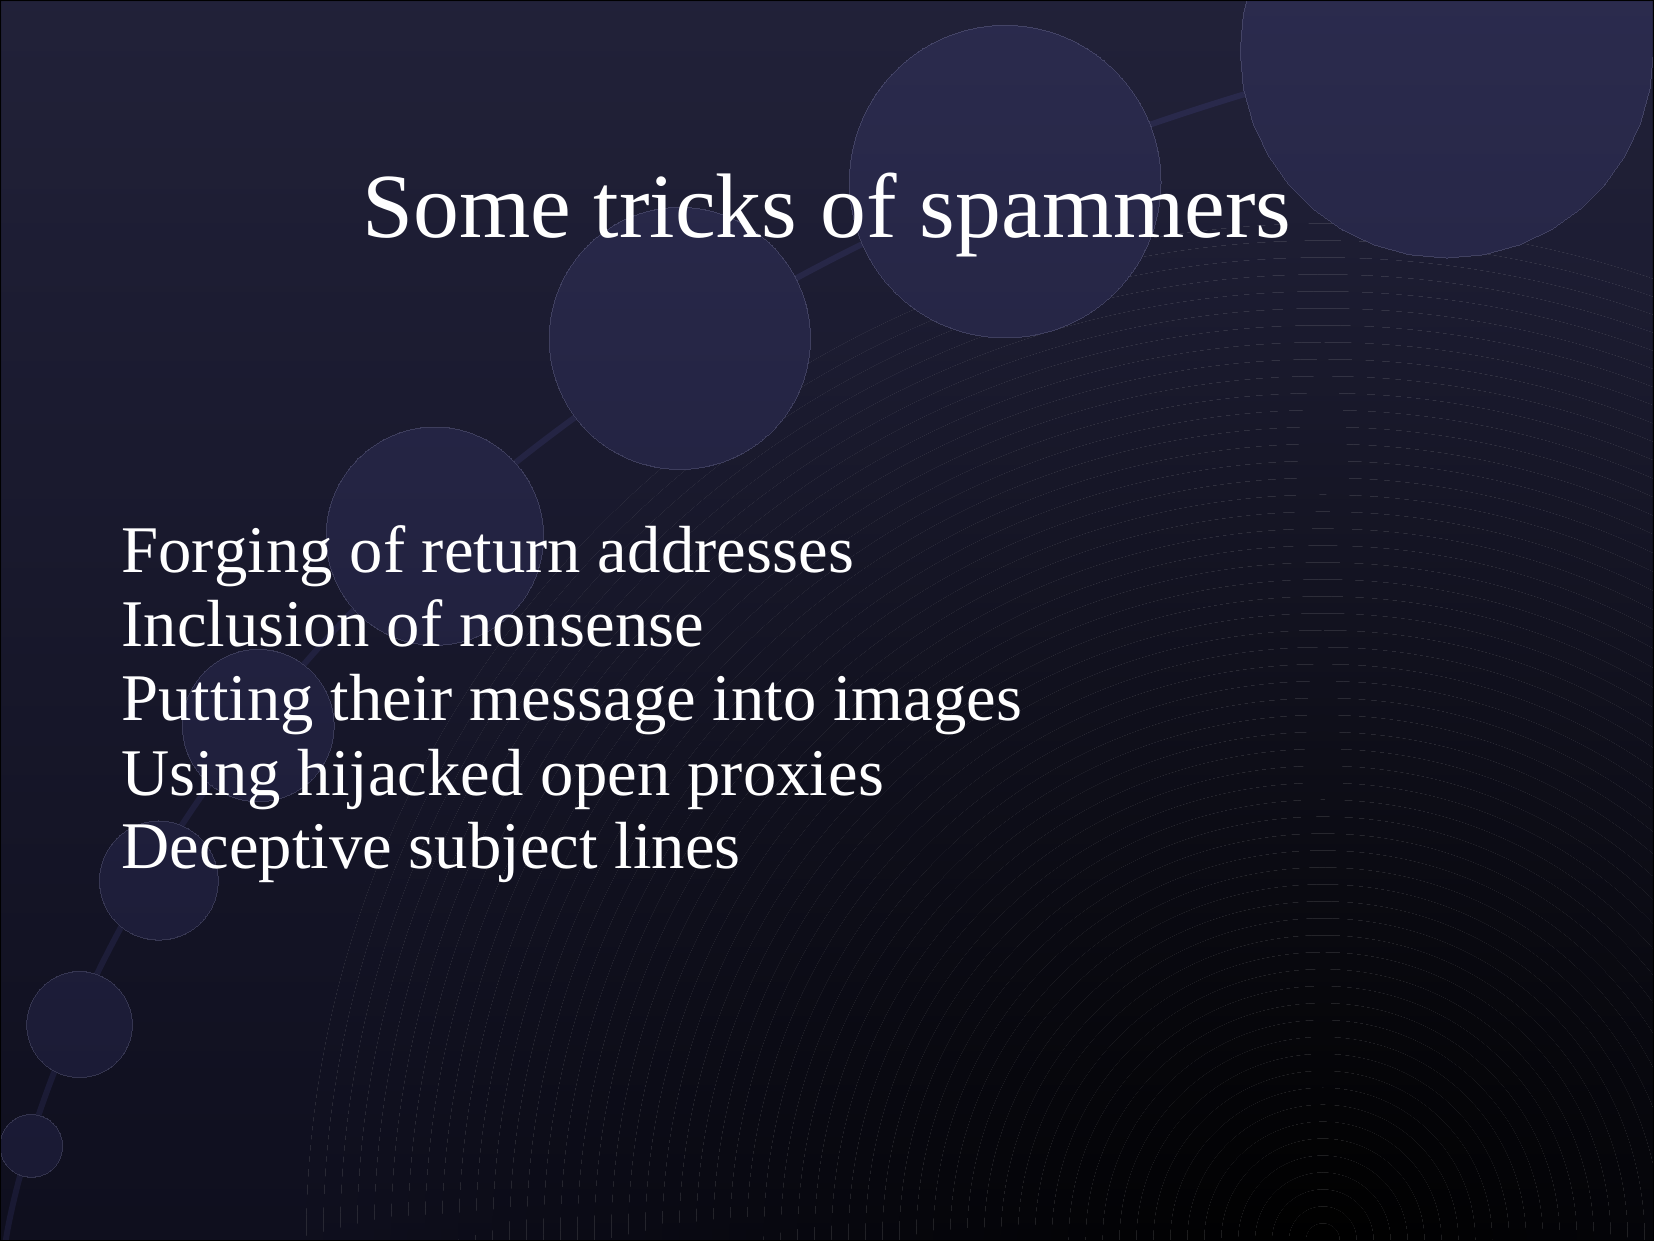

# Some tricks of spammers
Forging of return addresses
Inclusion of nonsense
Putting their message into images
Using hijacked open proxies
Deceptive subject lines